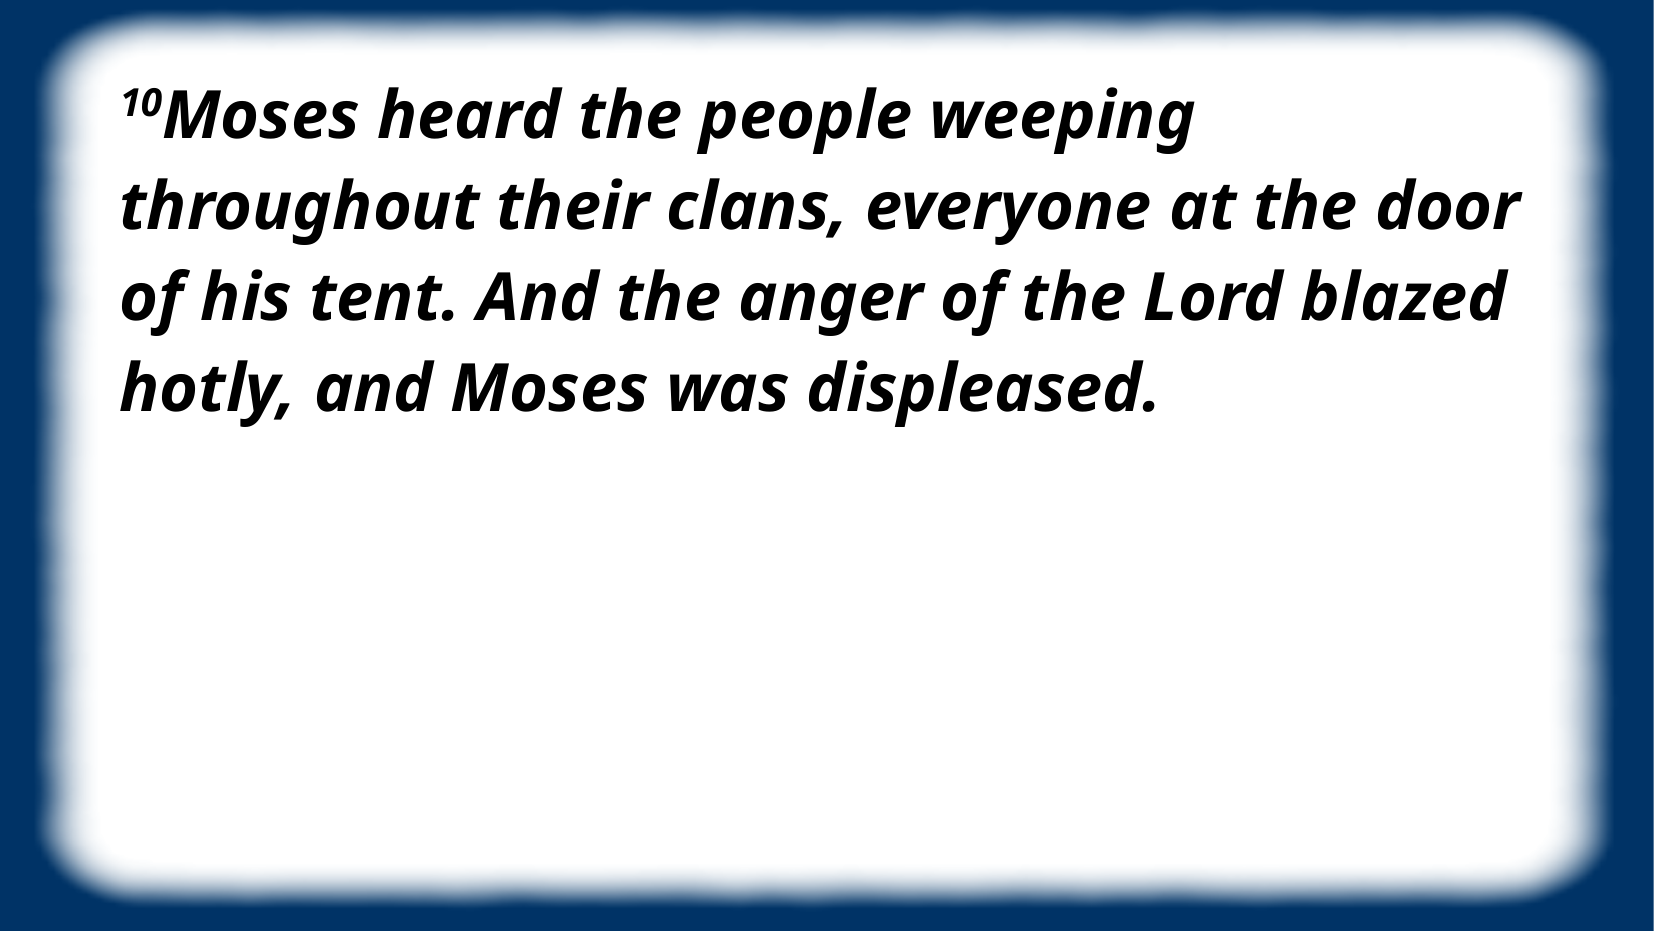

10Moses heard the people weeping throughout their clans, everyone at the door of his tent. And the anger of the Lord blazed hotly, and Moses was displeased.